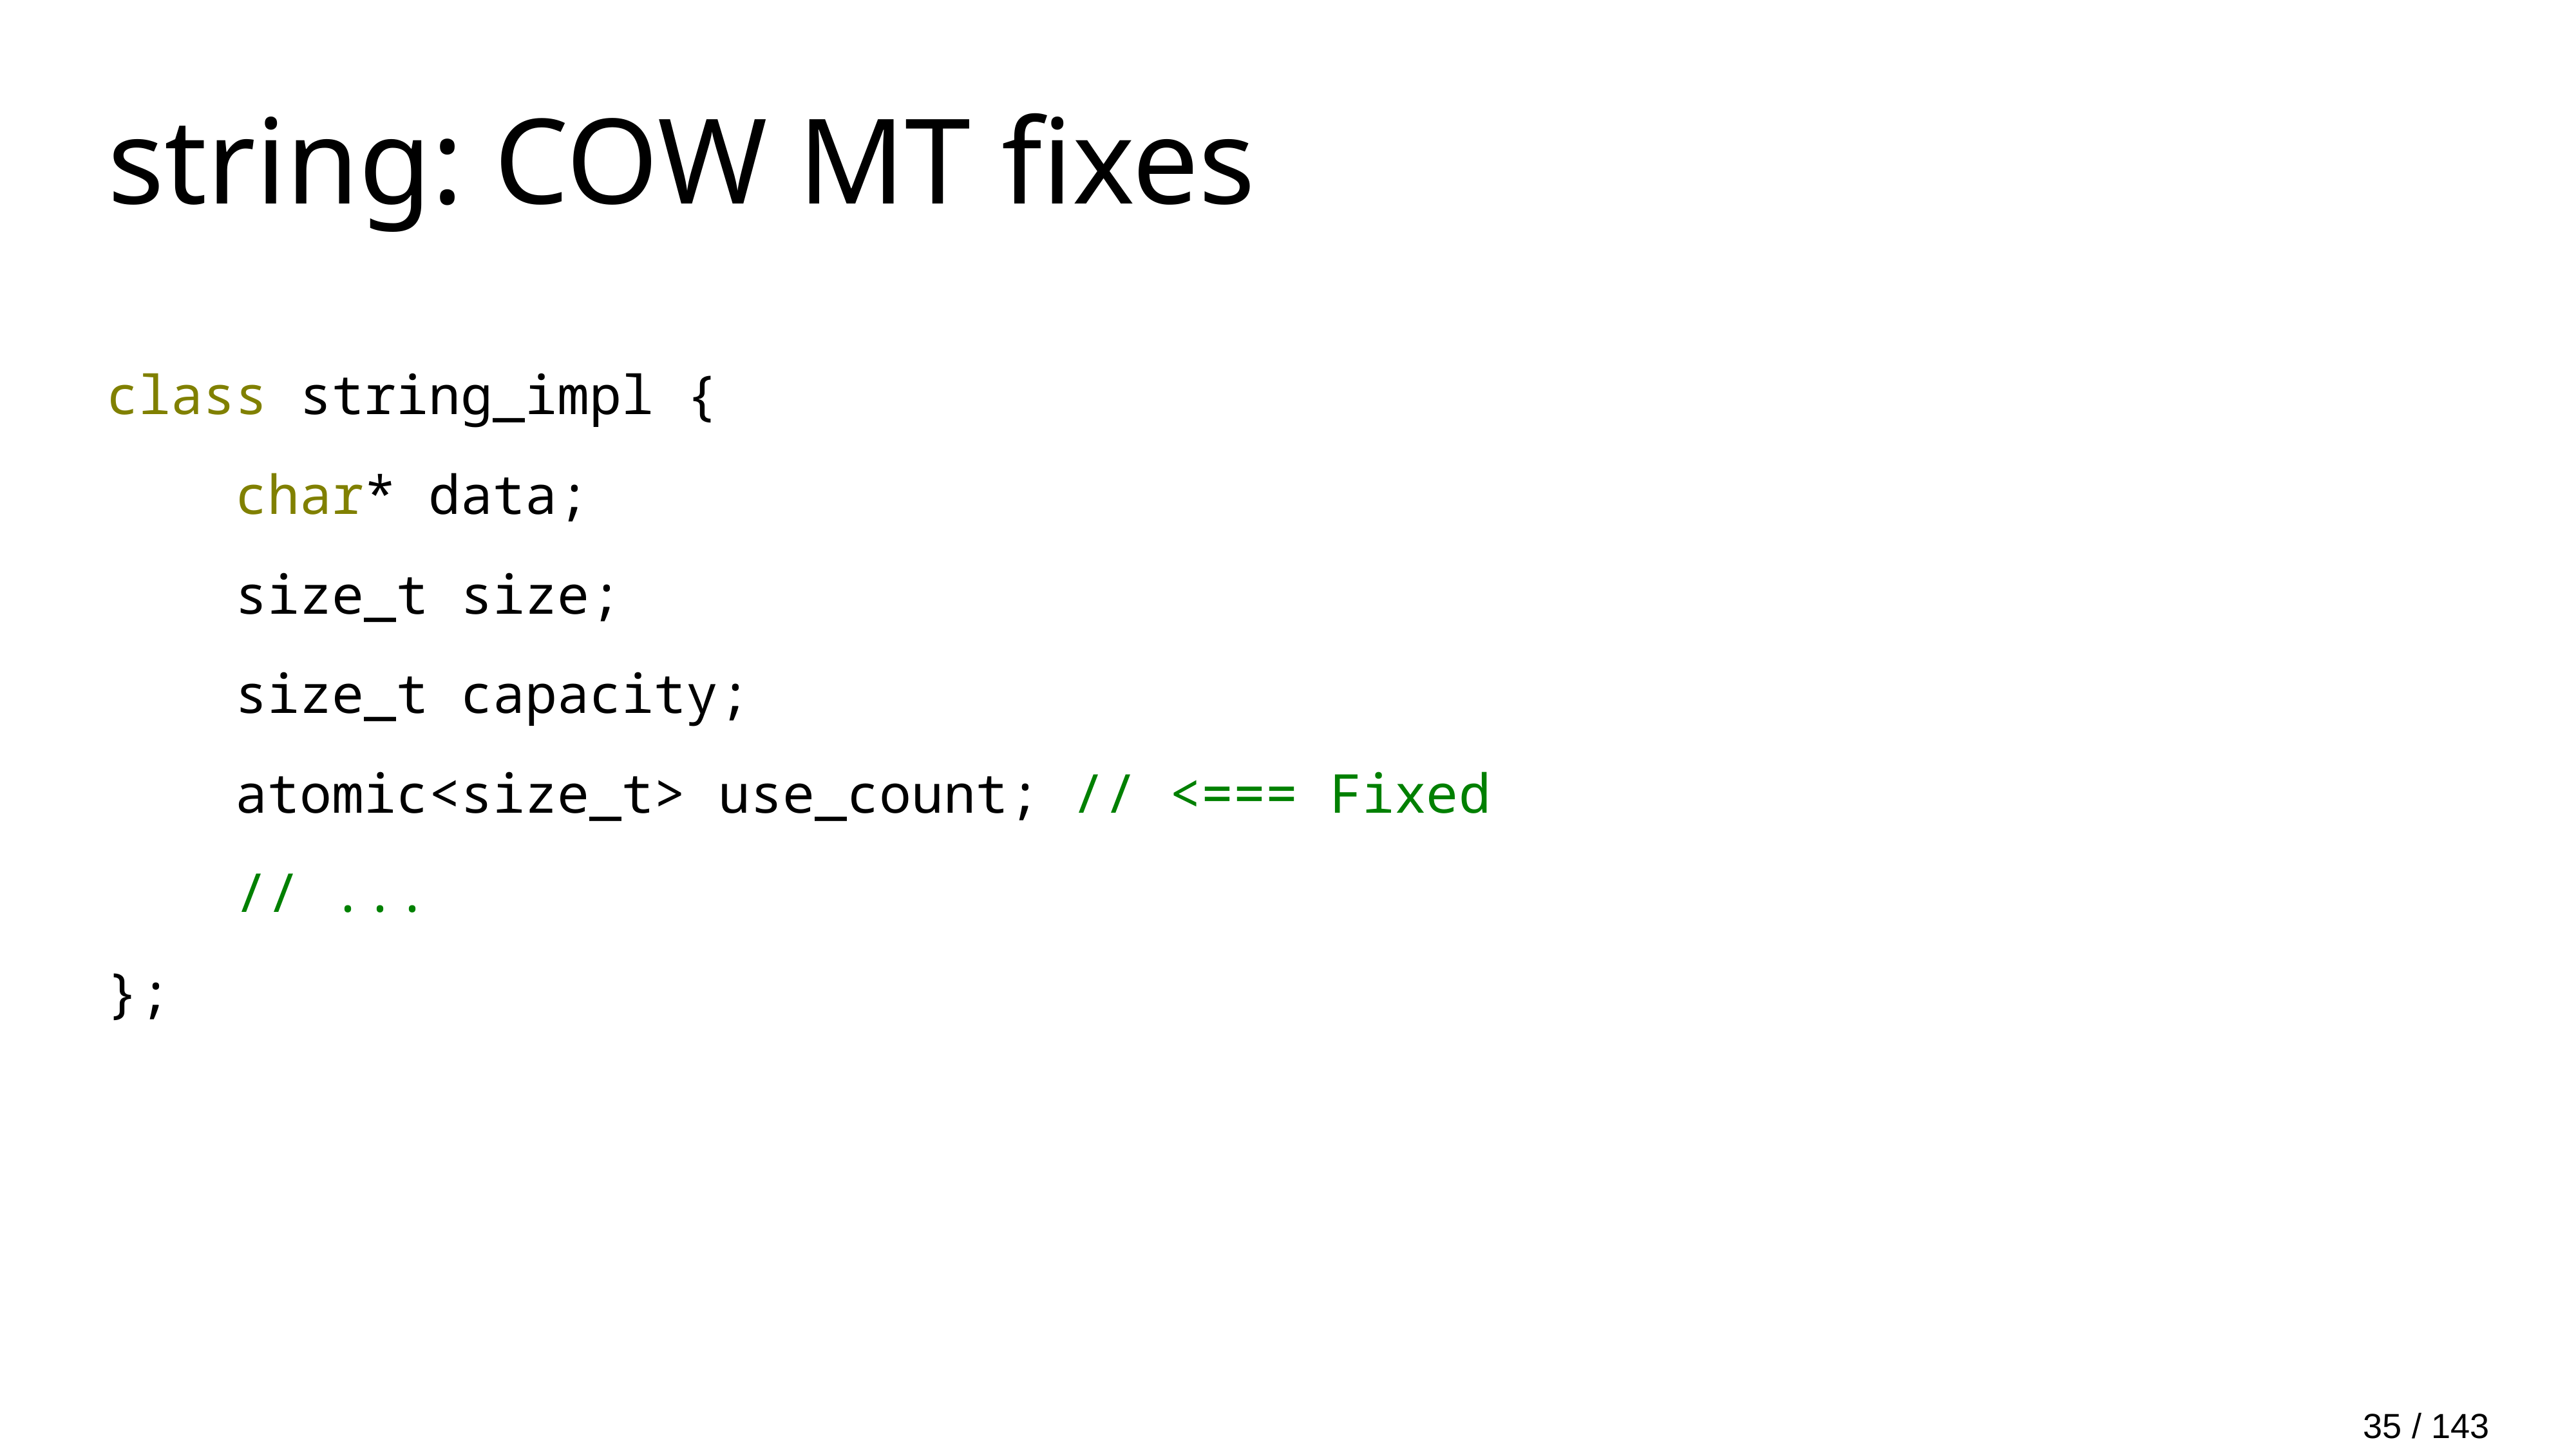

# string: COW MT fixes
class string_impl {
 char* data;
 size_t size;
 size_t capacity;
 atomic<size_t> use_count; // <=== Fixed
 // ...
};